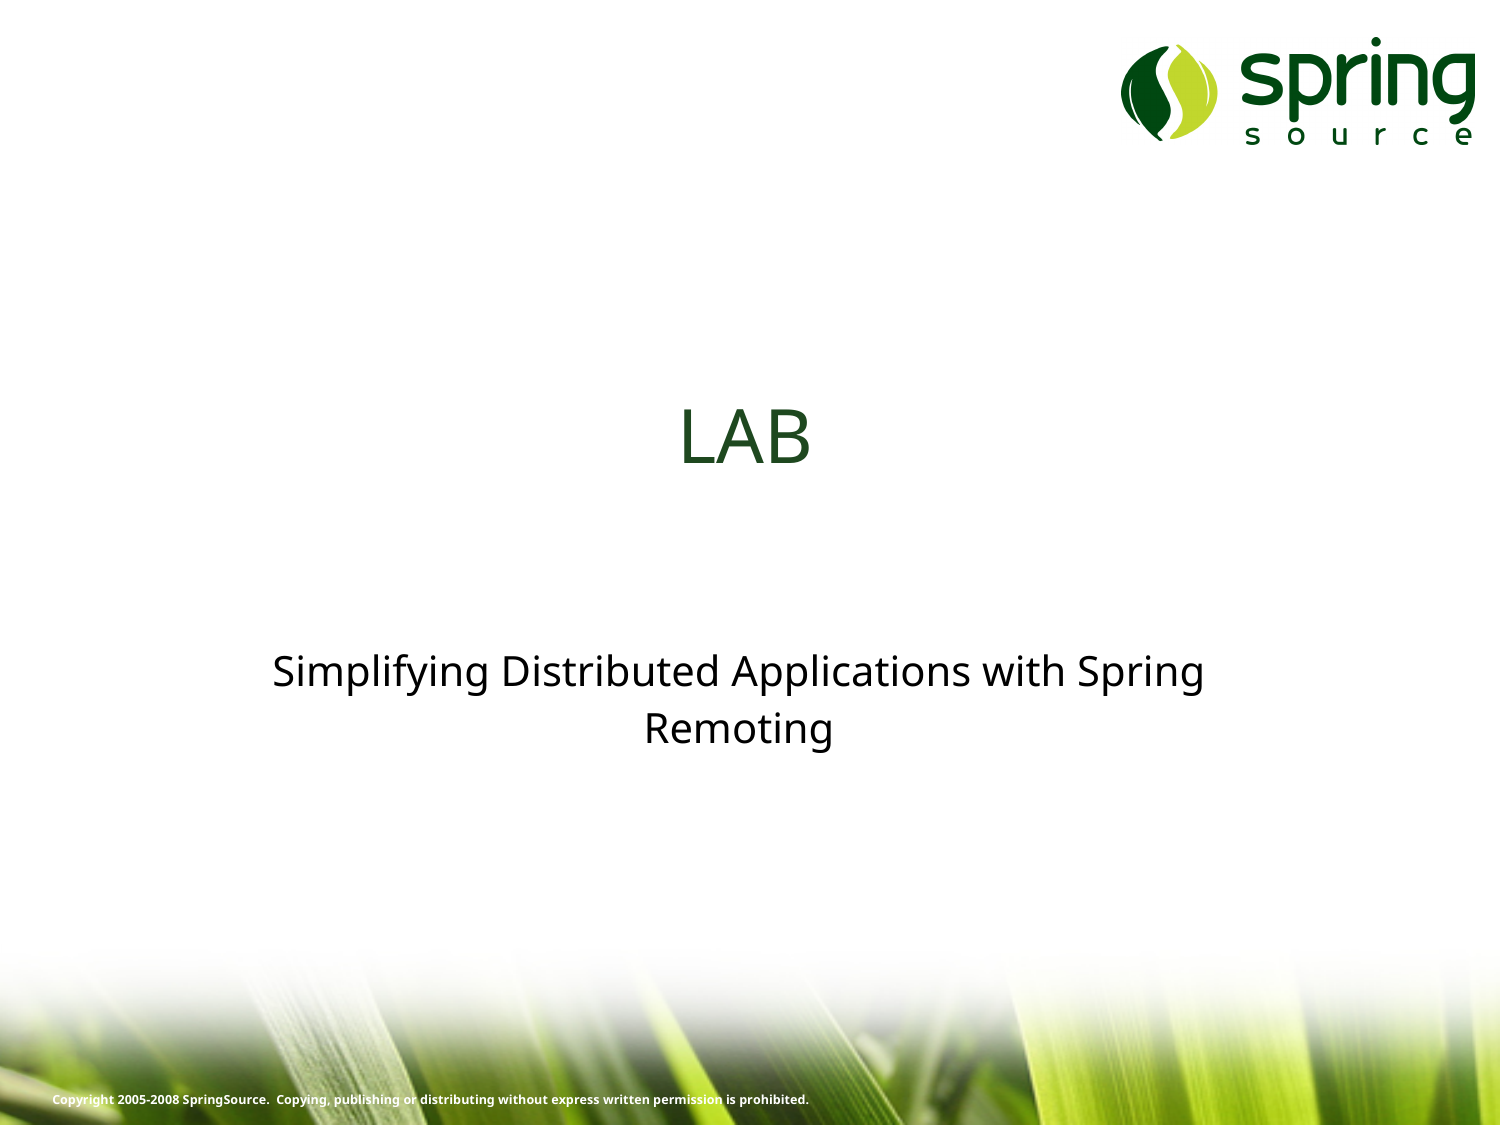

# LAB
Simplifying Distributed Applications with Spring Remoting